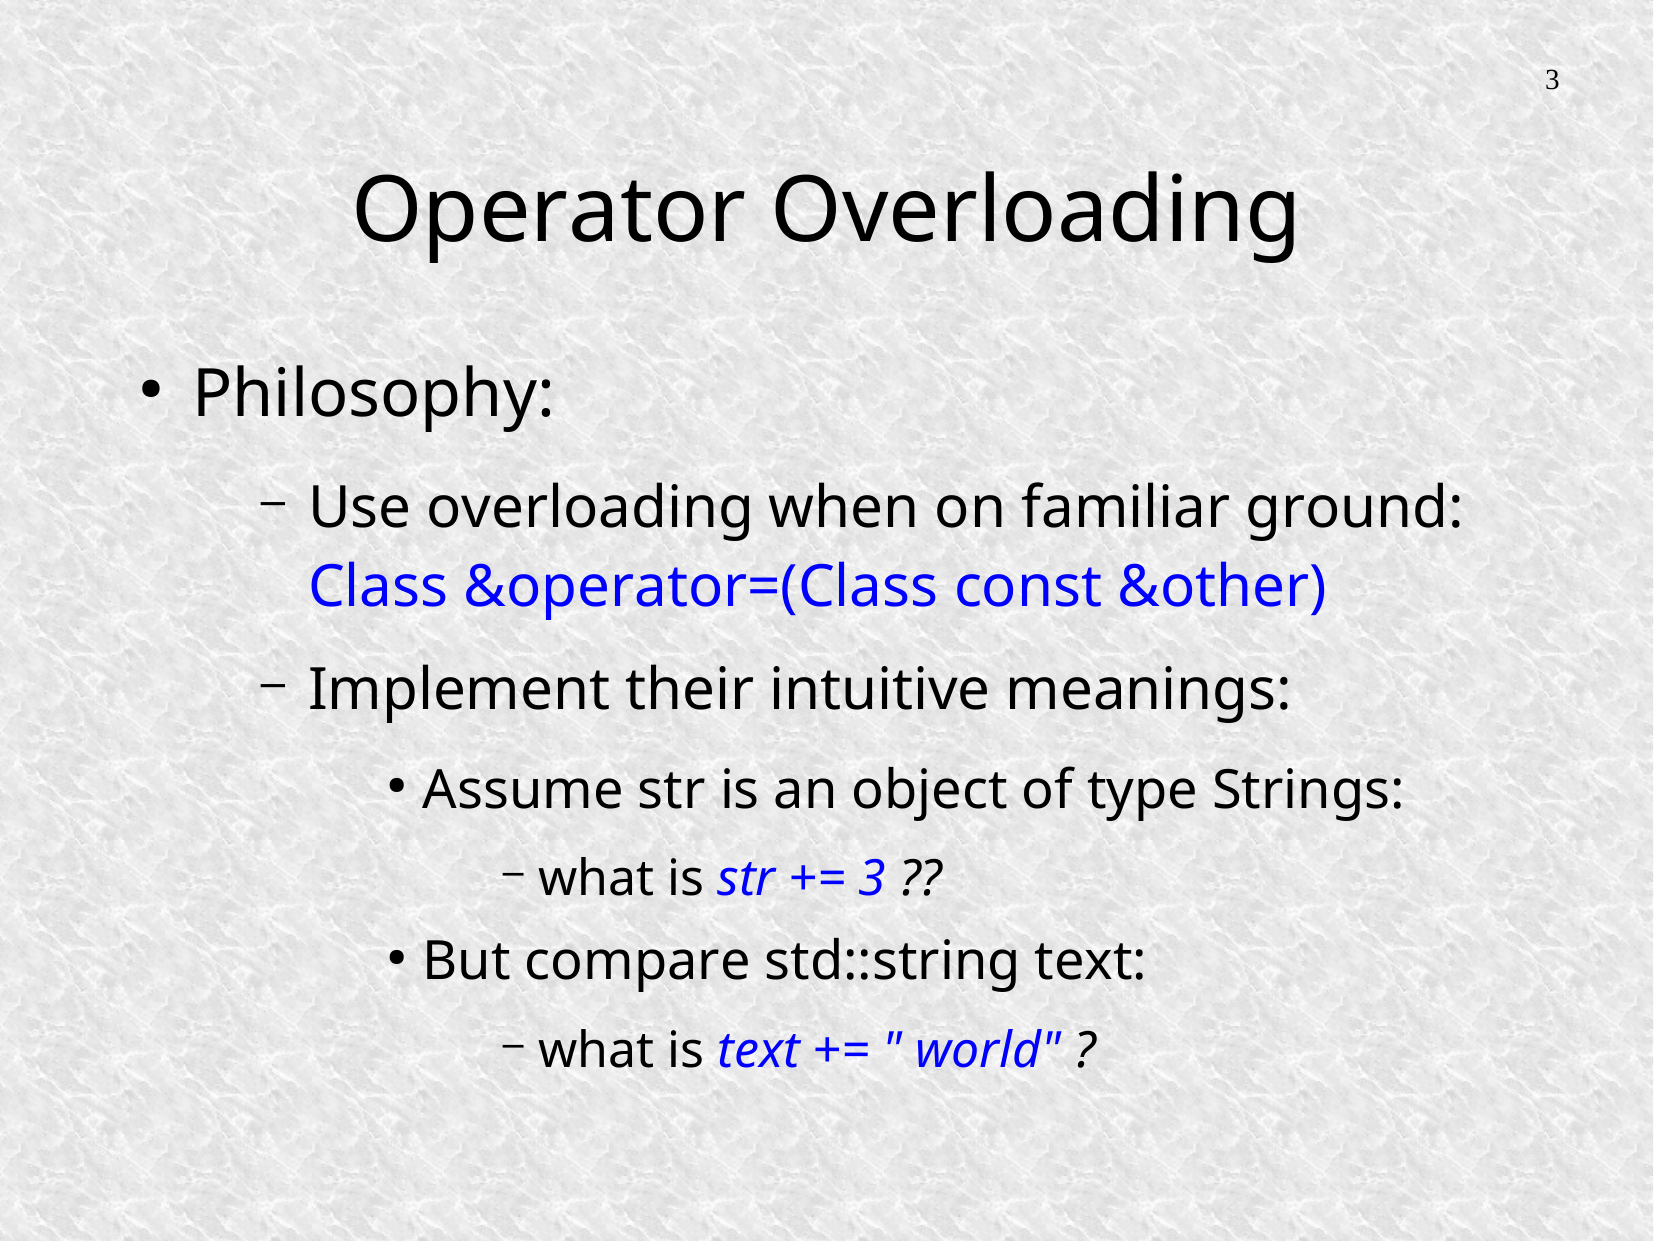

3
# Operator Overloading
Philosophy:
Use overloading when on familiar ground:
Class &operator=(Class const &other)
Implement their intuitive meanings:
Assume str is an object of type Strings:
what is str += 3 ??
But compare std::string text:
what is text += " world" ?